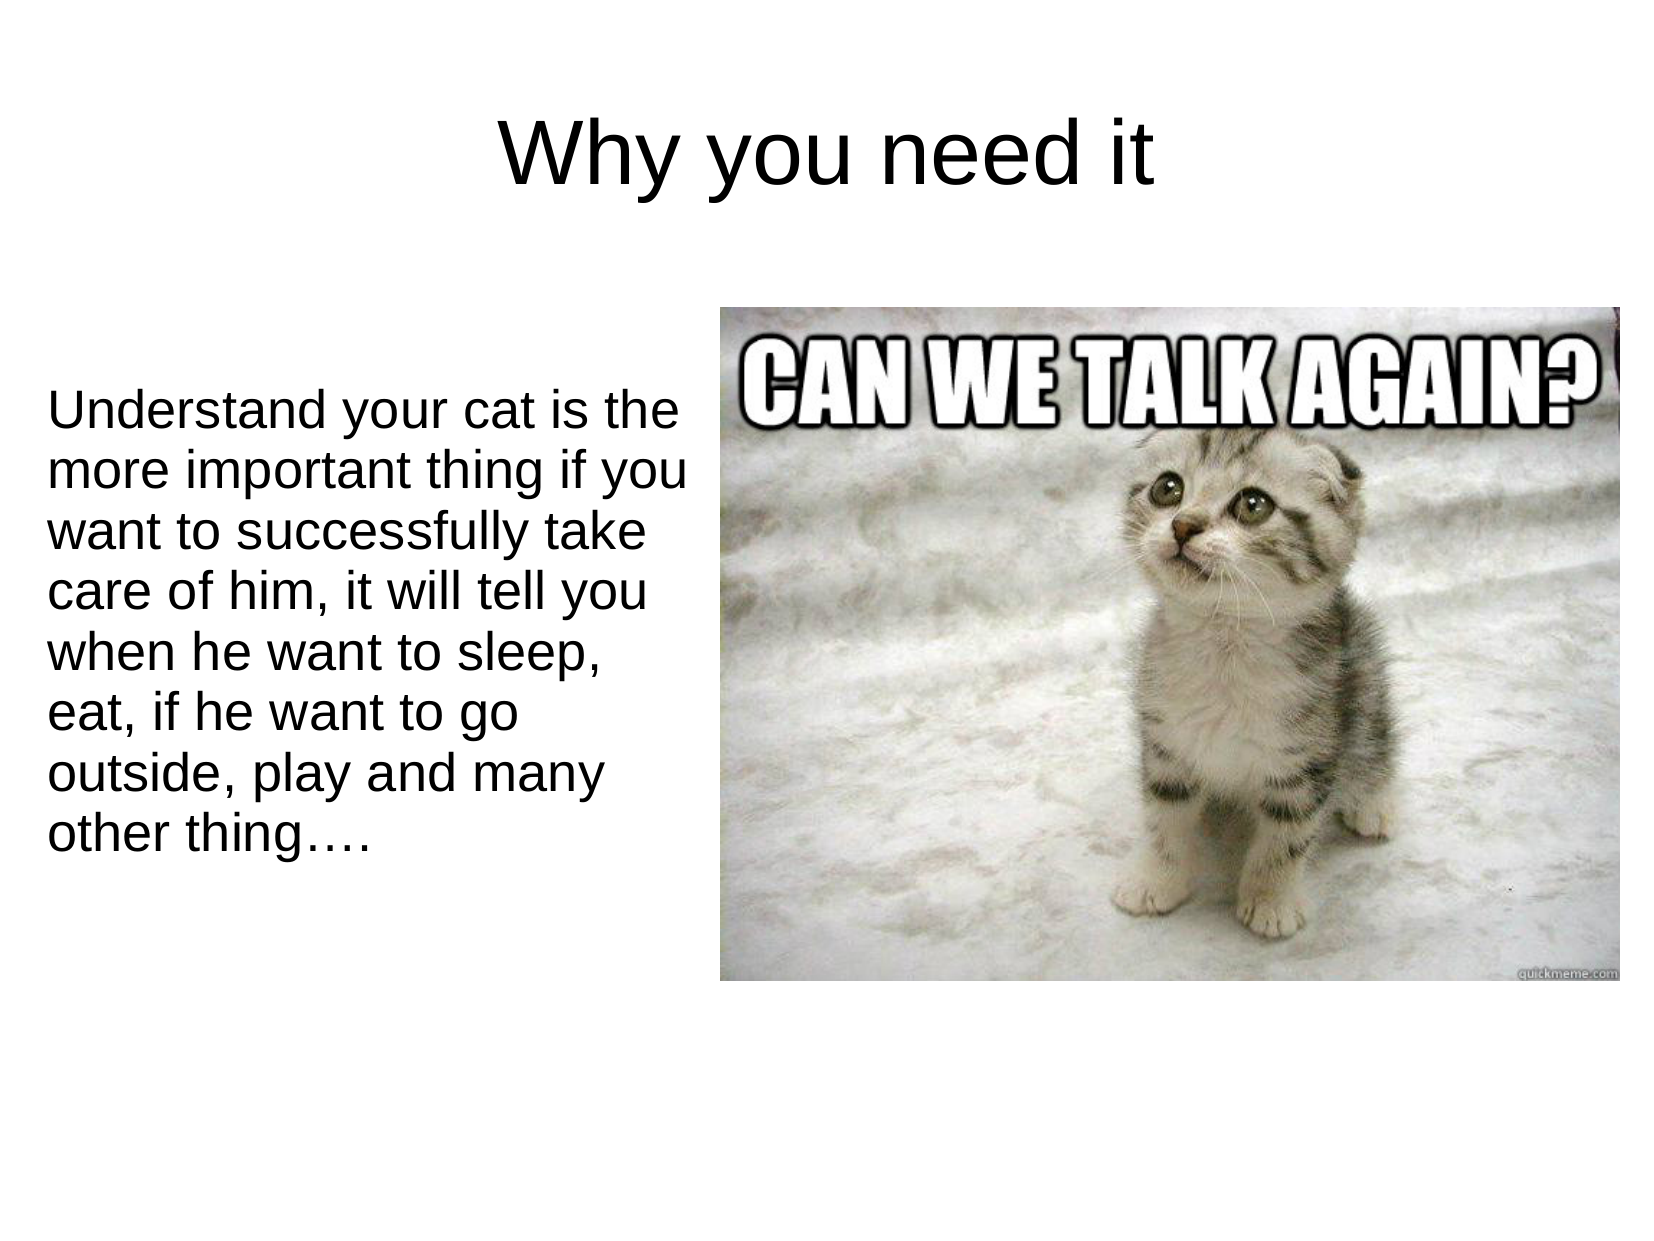

# Why you need it
Understand your cat is the more important thing if you want to successfully take care of him, it will tell you when he want to sleep, eat, if he want to go outside, play and many other thing….